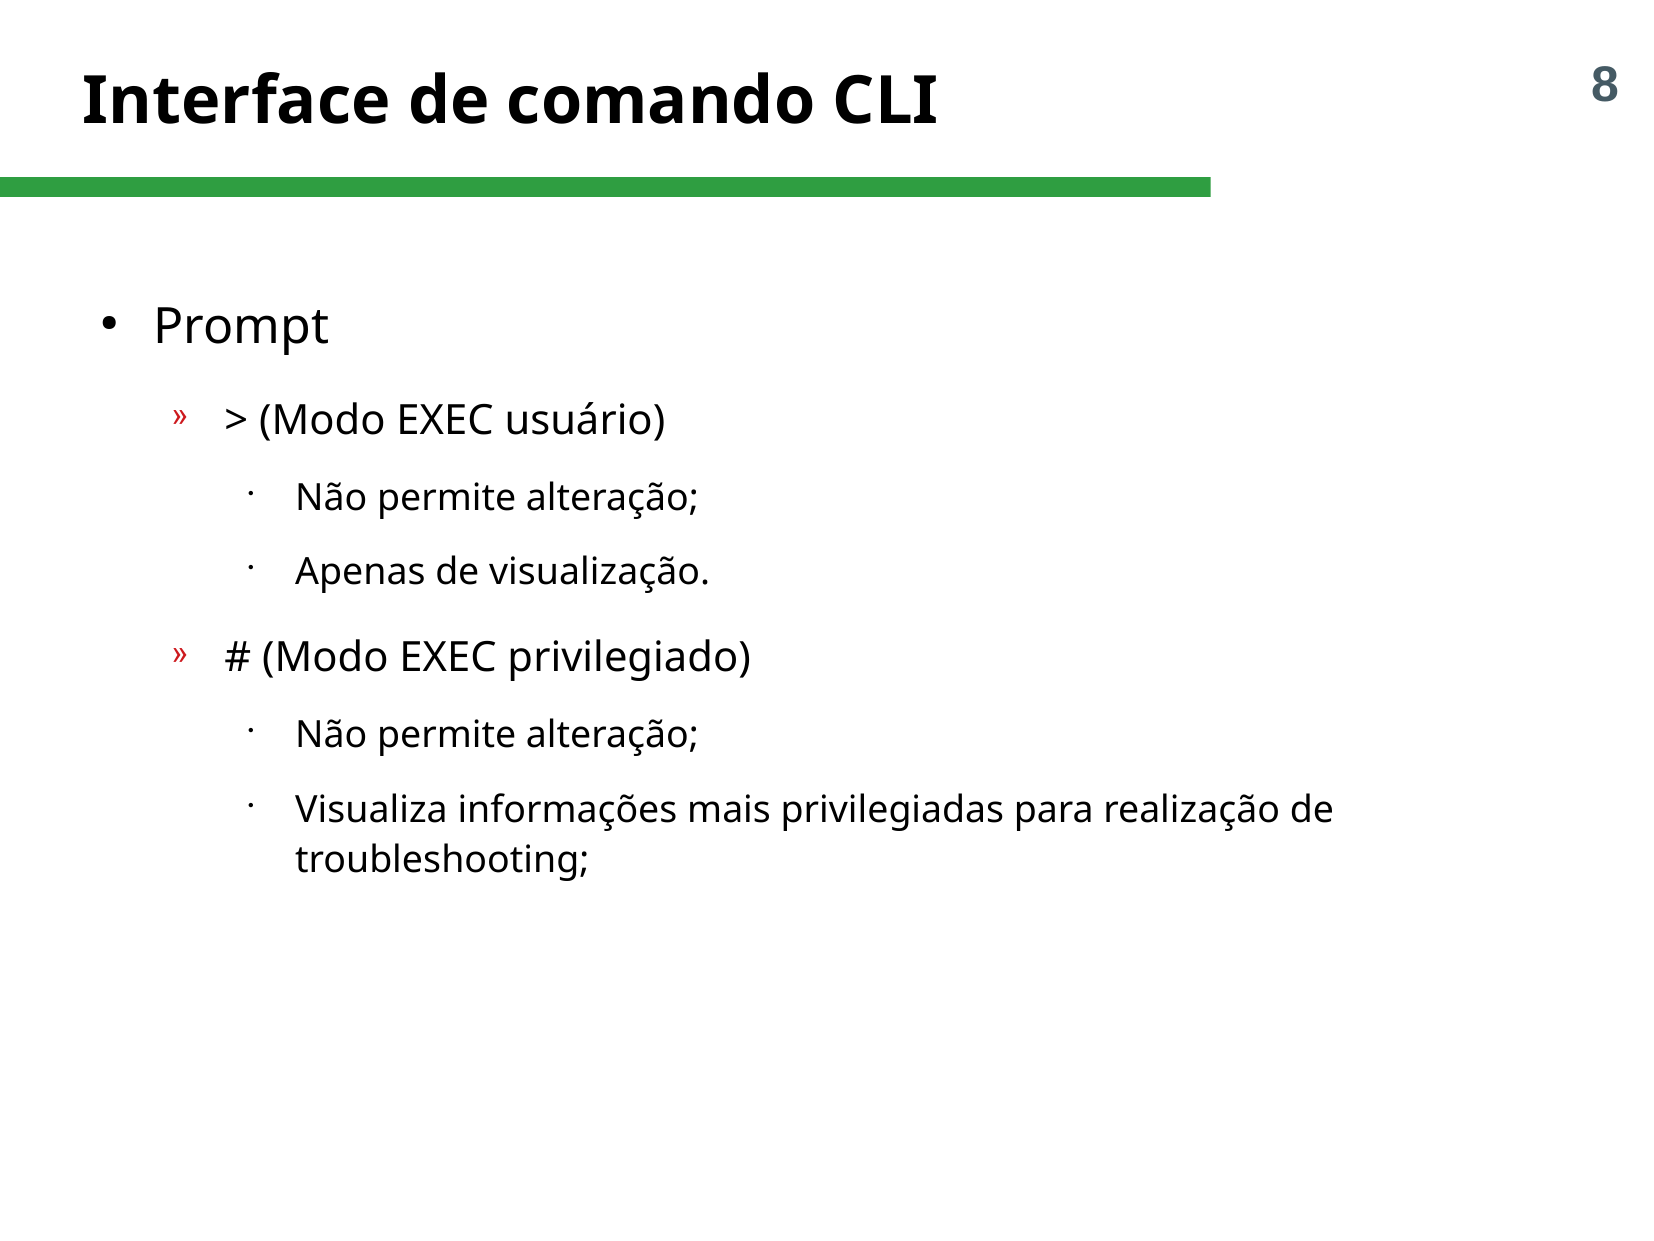

# Interface de comando CLI
Prompt
> (Modo EXEC usuário)
Não permite alteração;
Apenas de visualização.
# (Modo EXEC privilegiado)
Não permite alteração;
Visualiza informações mais privilegiadas para realização de troubleshooting;